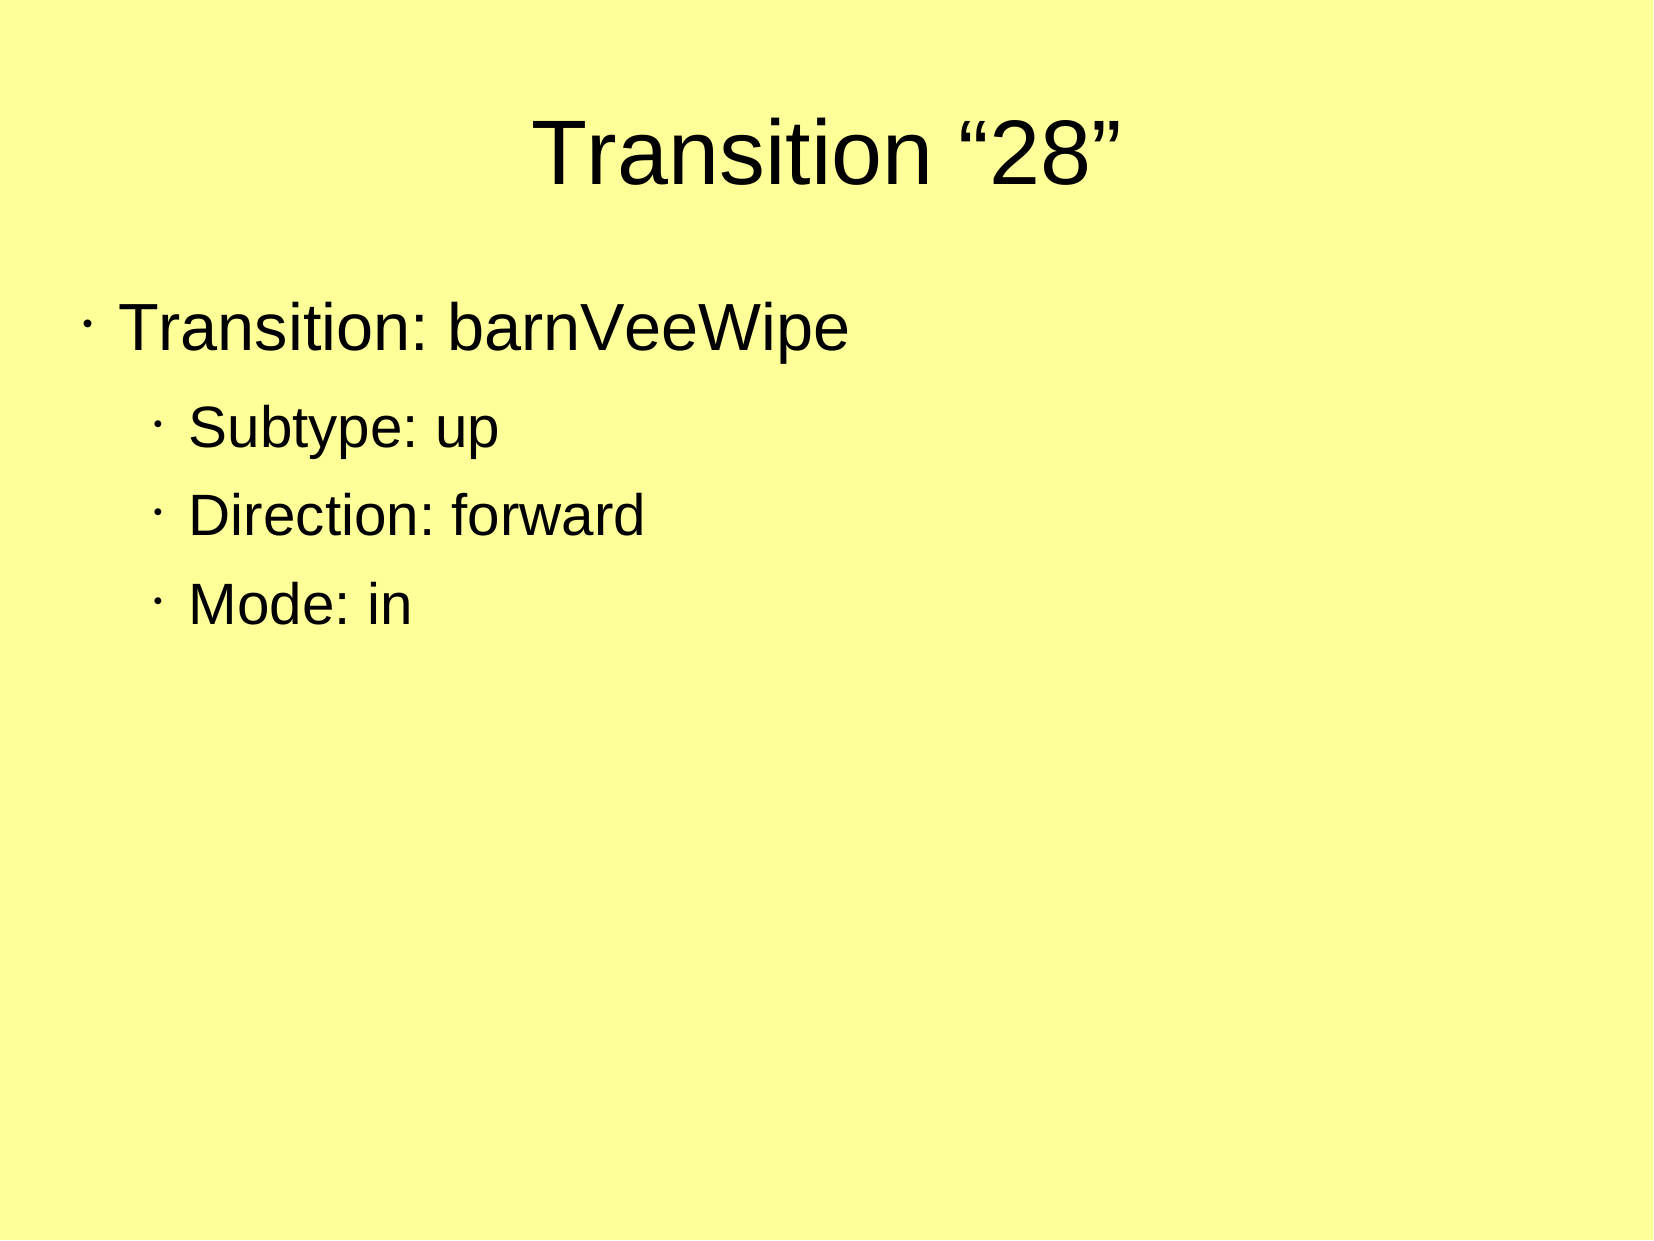

# Transition “28”
Transition: barnVeeWipe
Subtype: up
Direction: forward
Mode: in